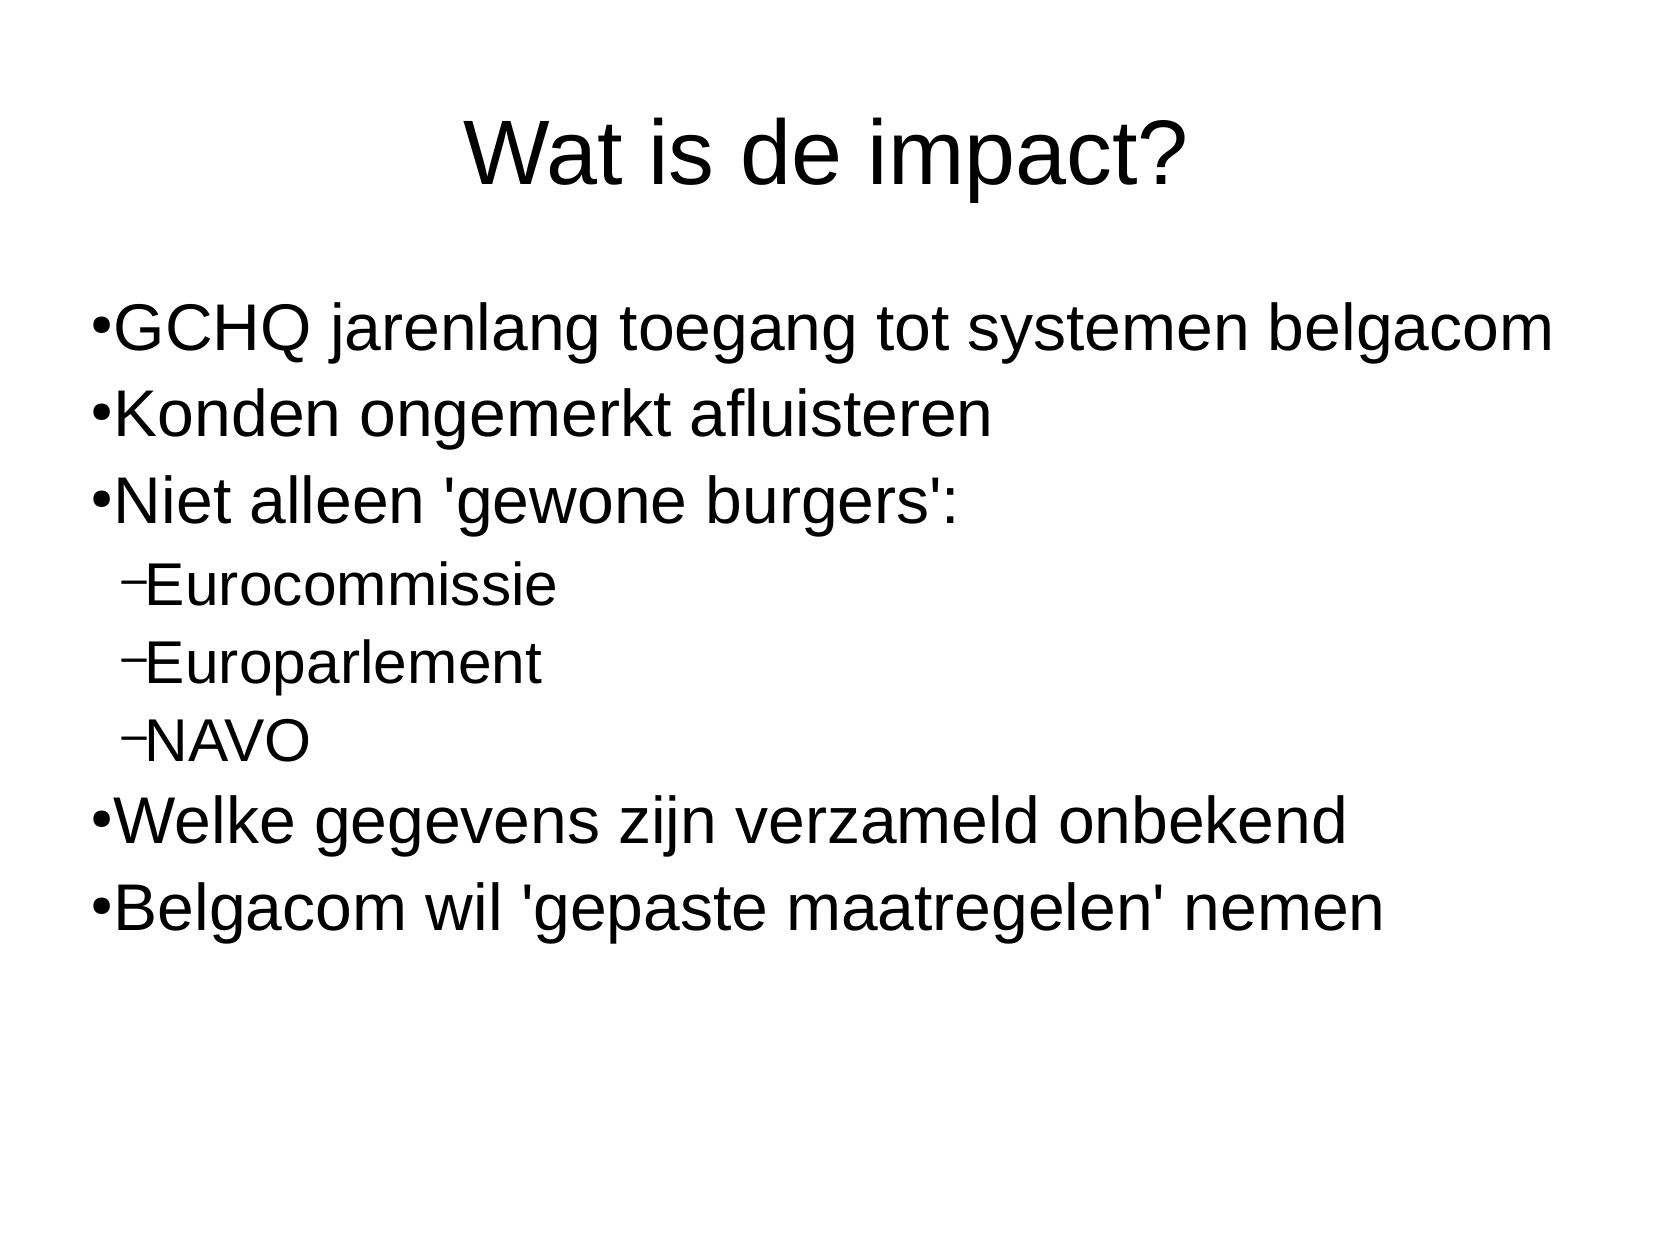

# Wat is de impact?
GCHQ jarenlang toegang tot systemen belgacom
Konden ongemerkt afluisteren
Niet alleen 'gewone burgers':
Eurocommissie
Europarlement
NAVO
Welke gegevens zijn verzameld onbekend
Belgacom wil 'gepaste maatregelen' nemen